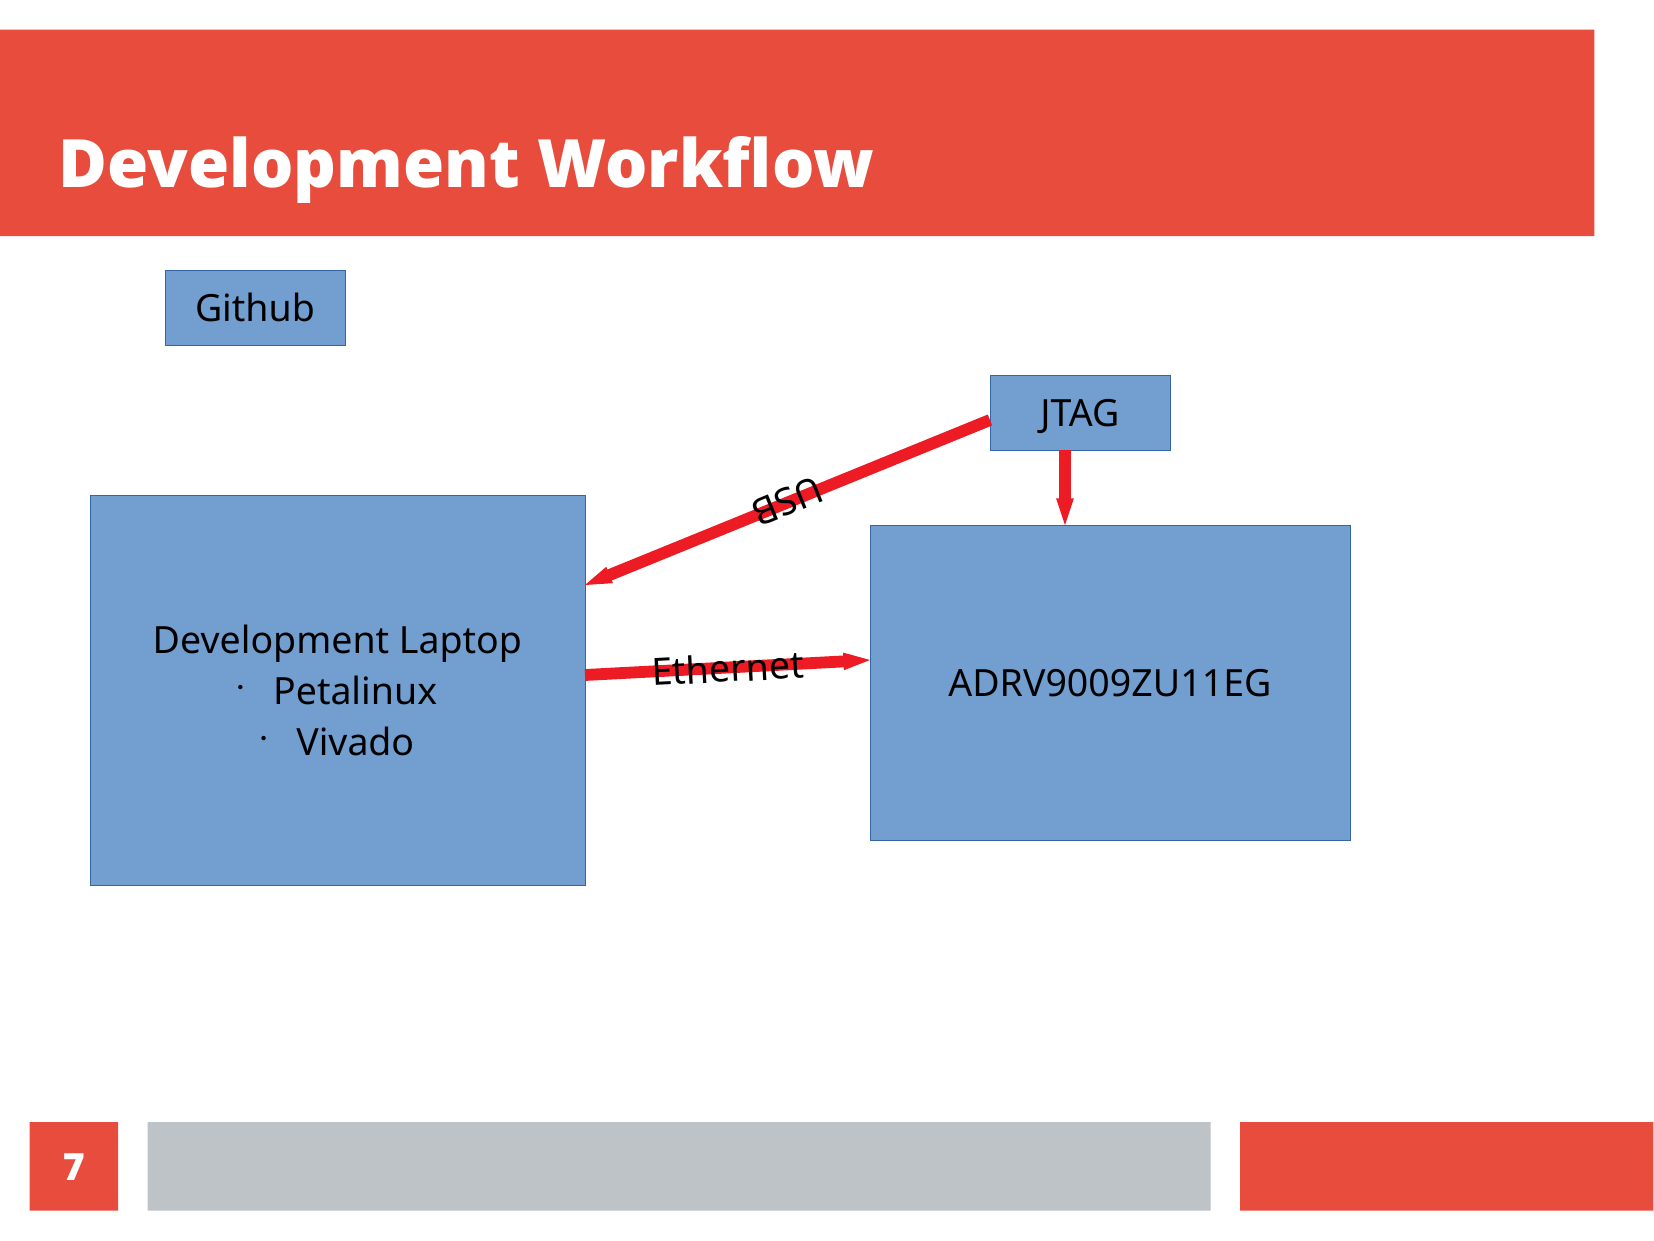

# Development Workflow
Github
JTAG
USB
Development Laptop
Petalinux
Vivado
ADRV9009ZU11EG
Ethernet
7